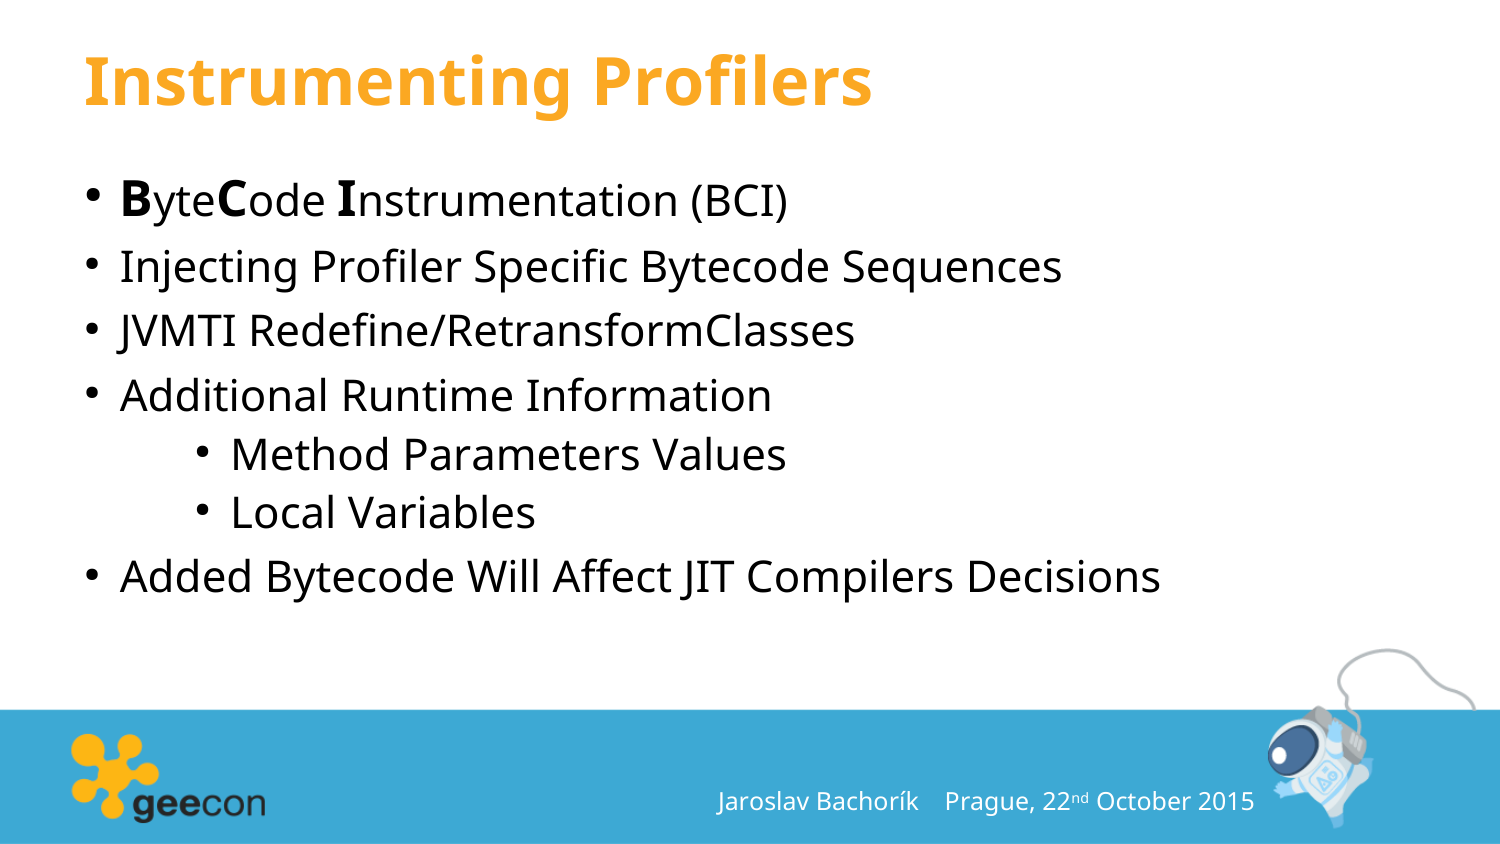

# Instrumenting Profilers
ByteCode Instrumentation (BCI)
Injecting Profiler Specific Bytecode Sequences
JVMTI Redefine/RetransformClasses
Additional Runtime Information
Method Parameters Values
Local Variables
Added Bytecode Will Affect JIT Compilers Decisions
Jaroslav Bachorík Prague, 22nd October 2015